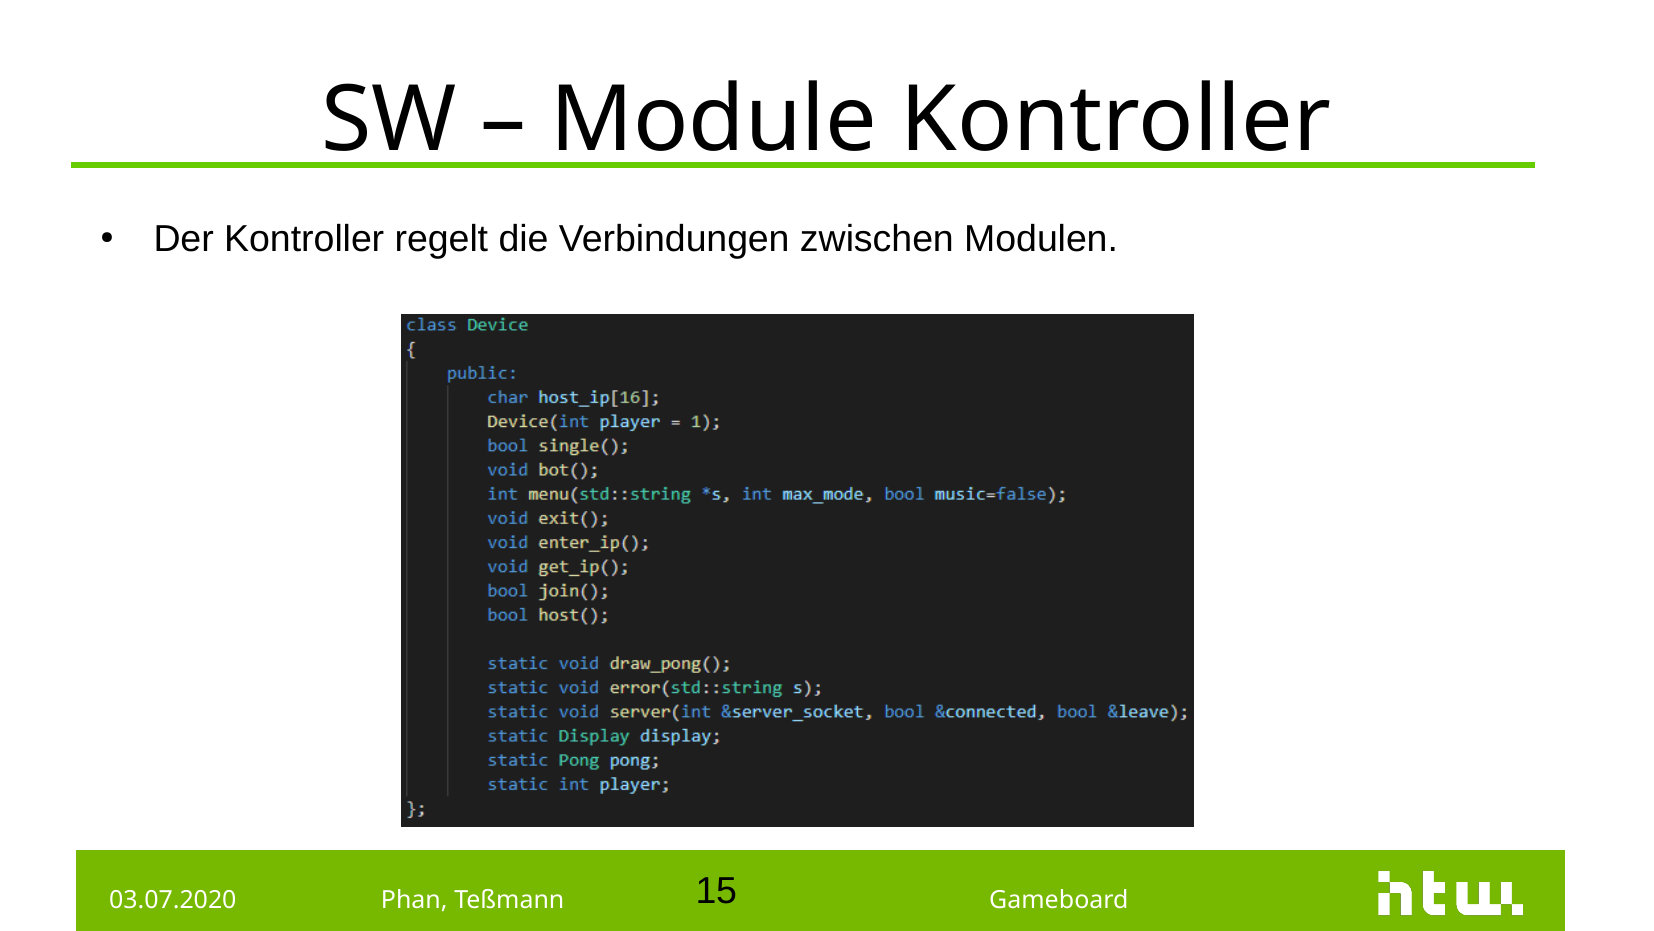

# SW – Module Kontroller
Der Kontroller regelt die Verbindungen zwischen Modulen.